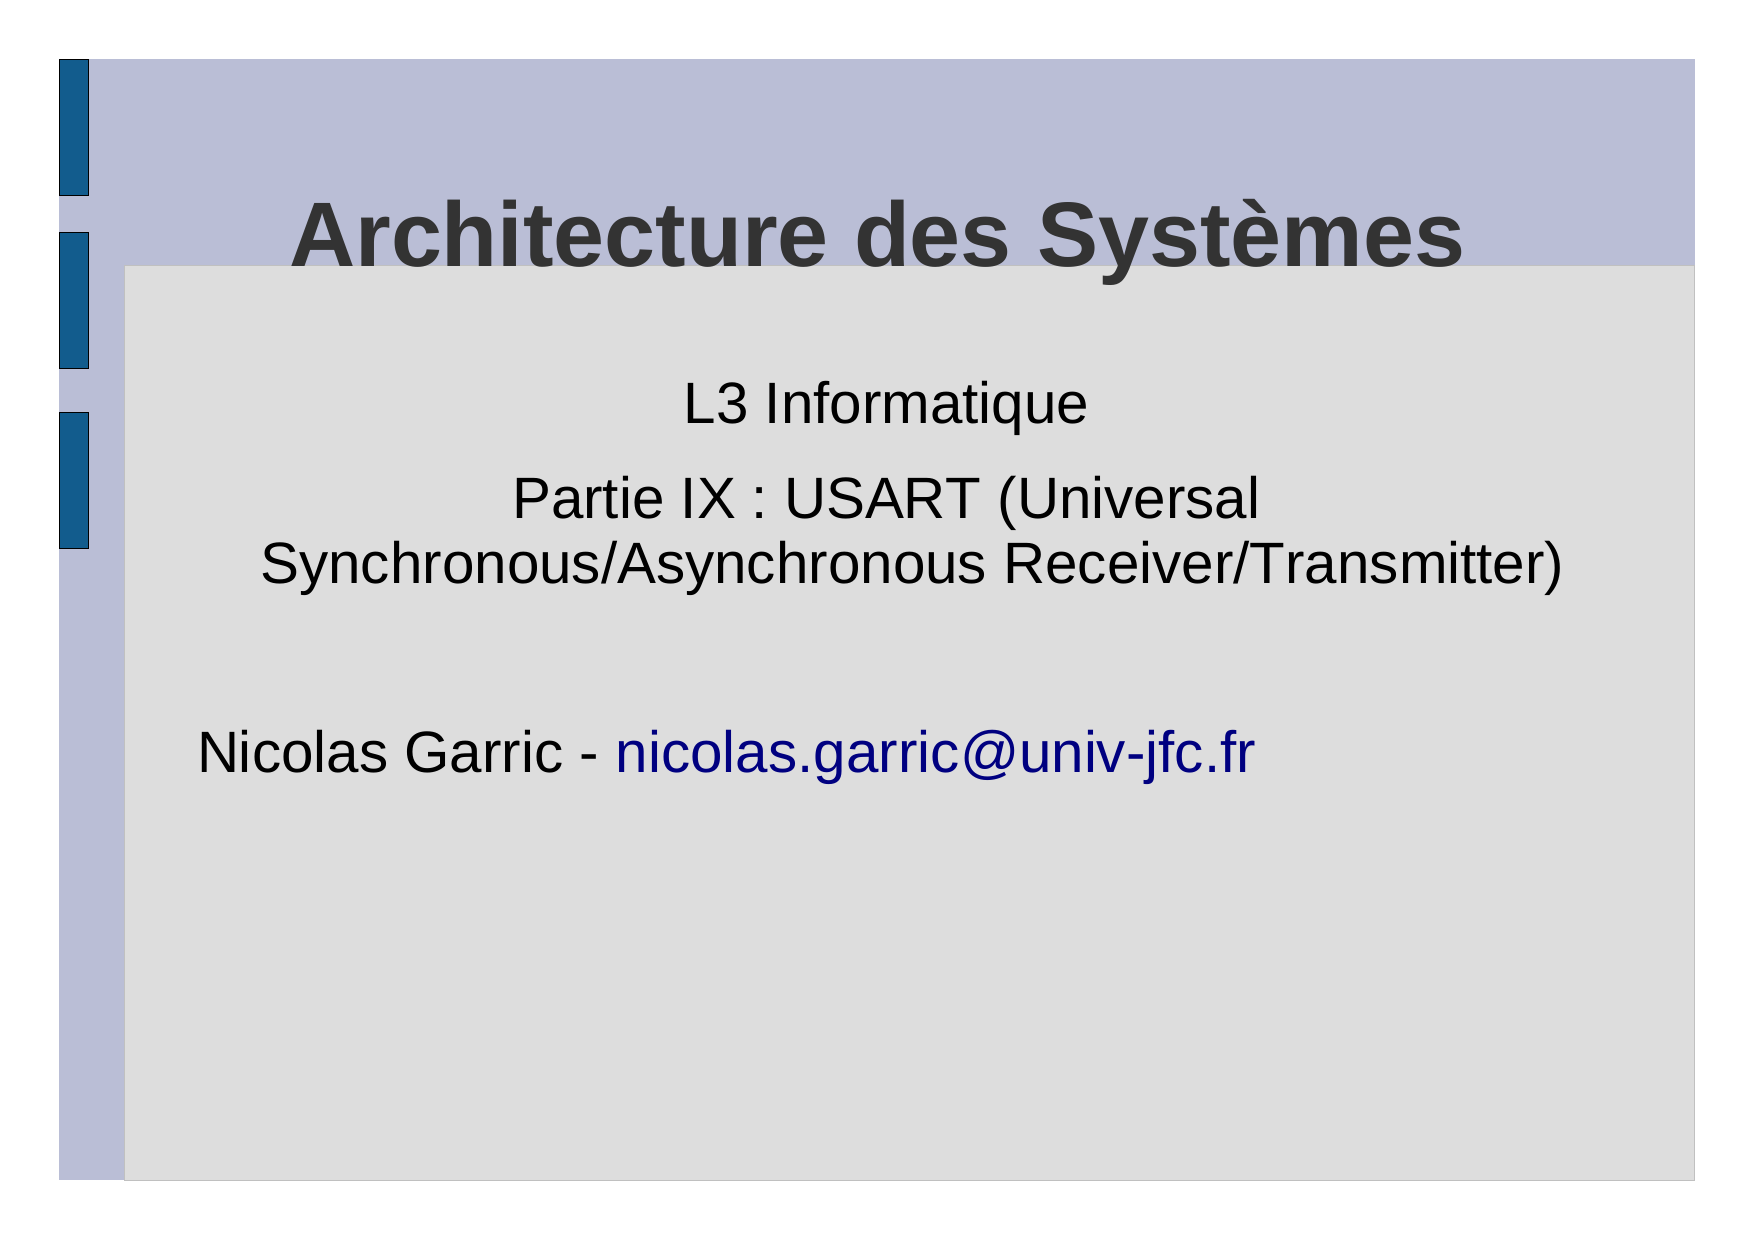

# Architecture des Systèmes
L3 Informatique
Partie IX : USART (Universal Synchronous/Asynchronous Receiver/Transmitter)
Nicolas Garric - nicolas.garric@univ-jfc.fr